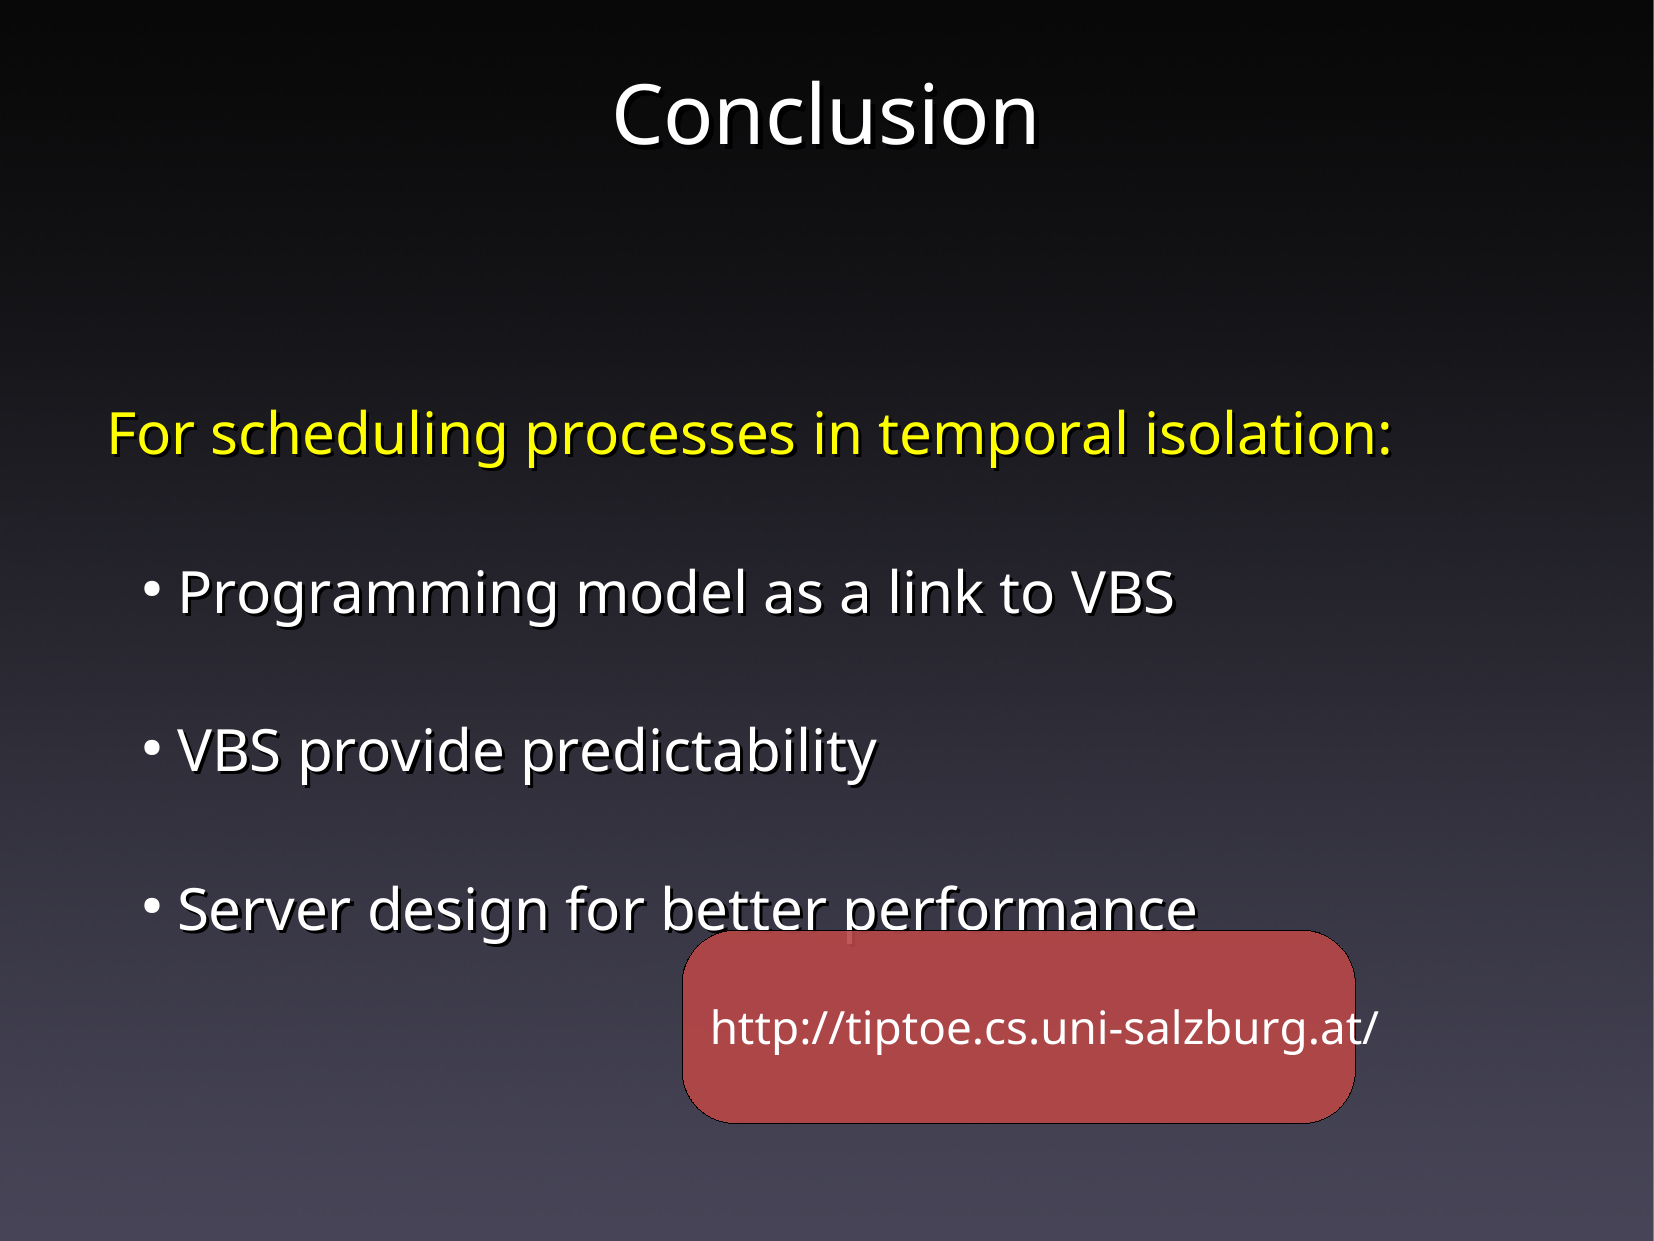

# Conclusion
For scheduling processes in temporal isolation:
Programming model as a link to VBS
VBS provide predictability
Server design for better performance
 http://tiptoe.cs.uni-salzburg.at/